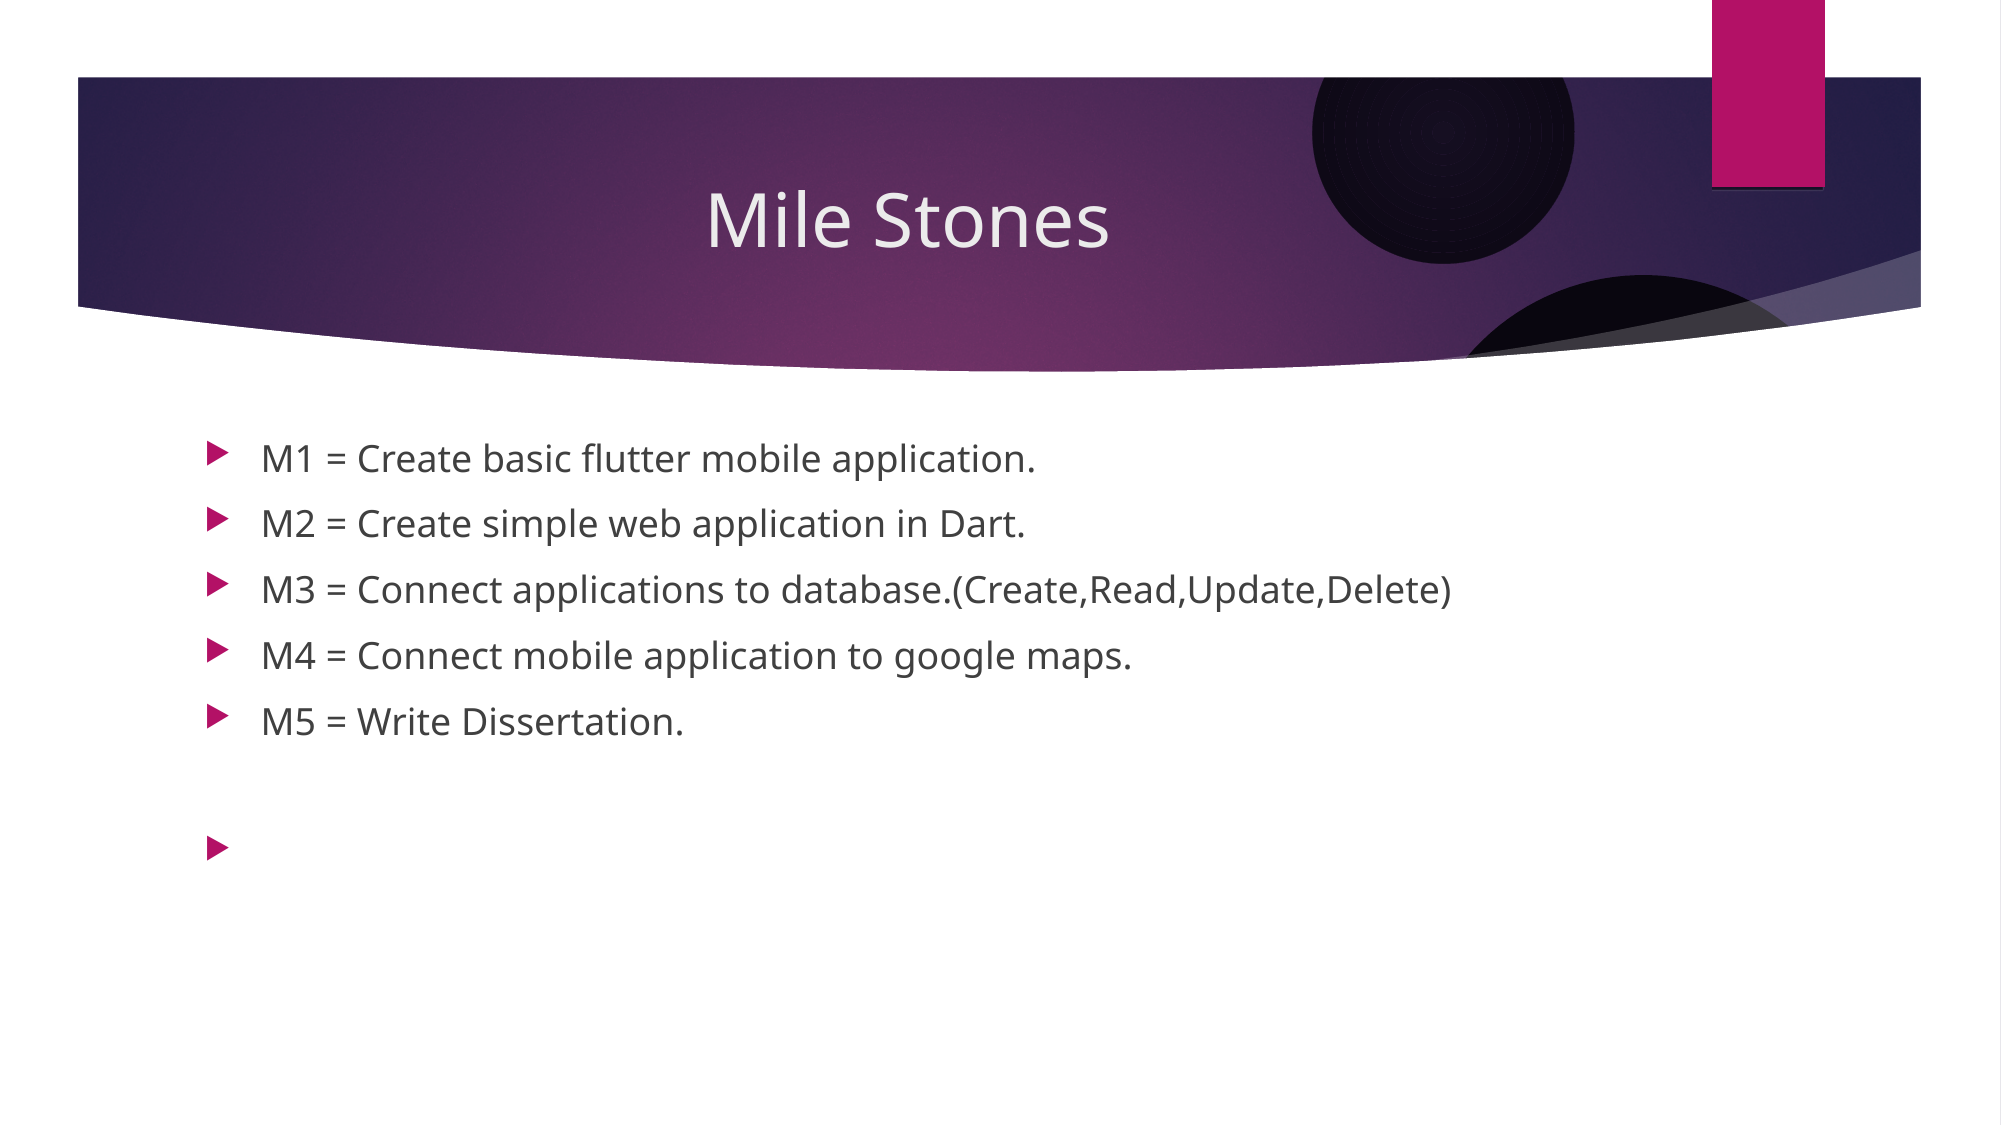

# Mile Stones
M1 = Create basic flutter mobile application.
M2 = Create simple web application in Dart.
M3 = Connect applications to database.(Create,Read,Update,Delete)
M4 = Connect mobile application to google maps.
M5 = Write Dissertation.